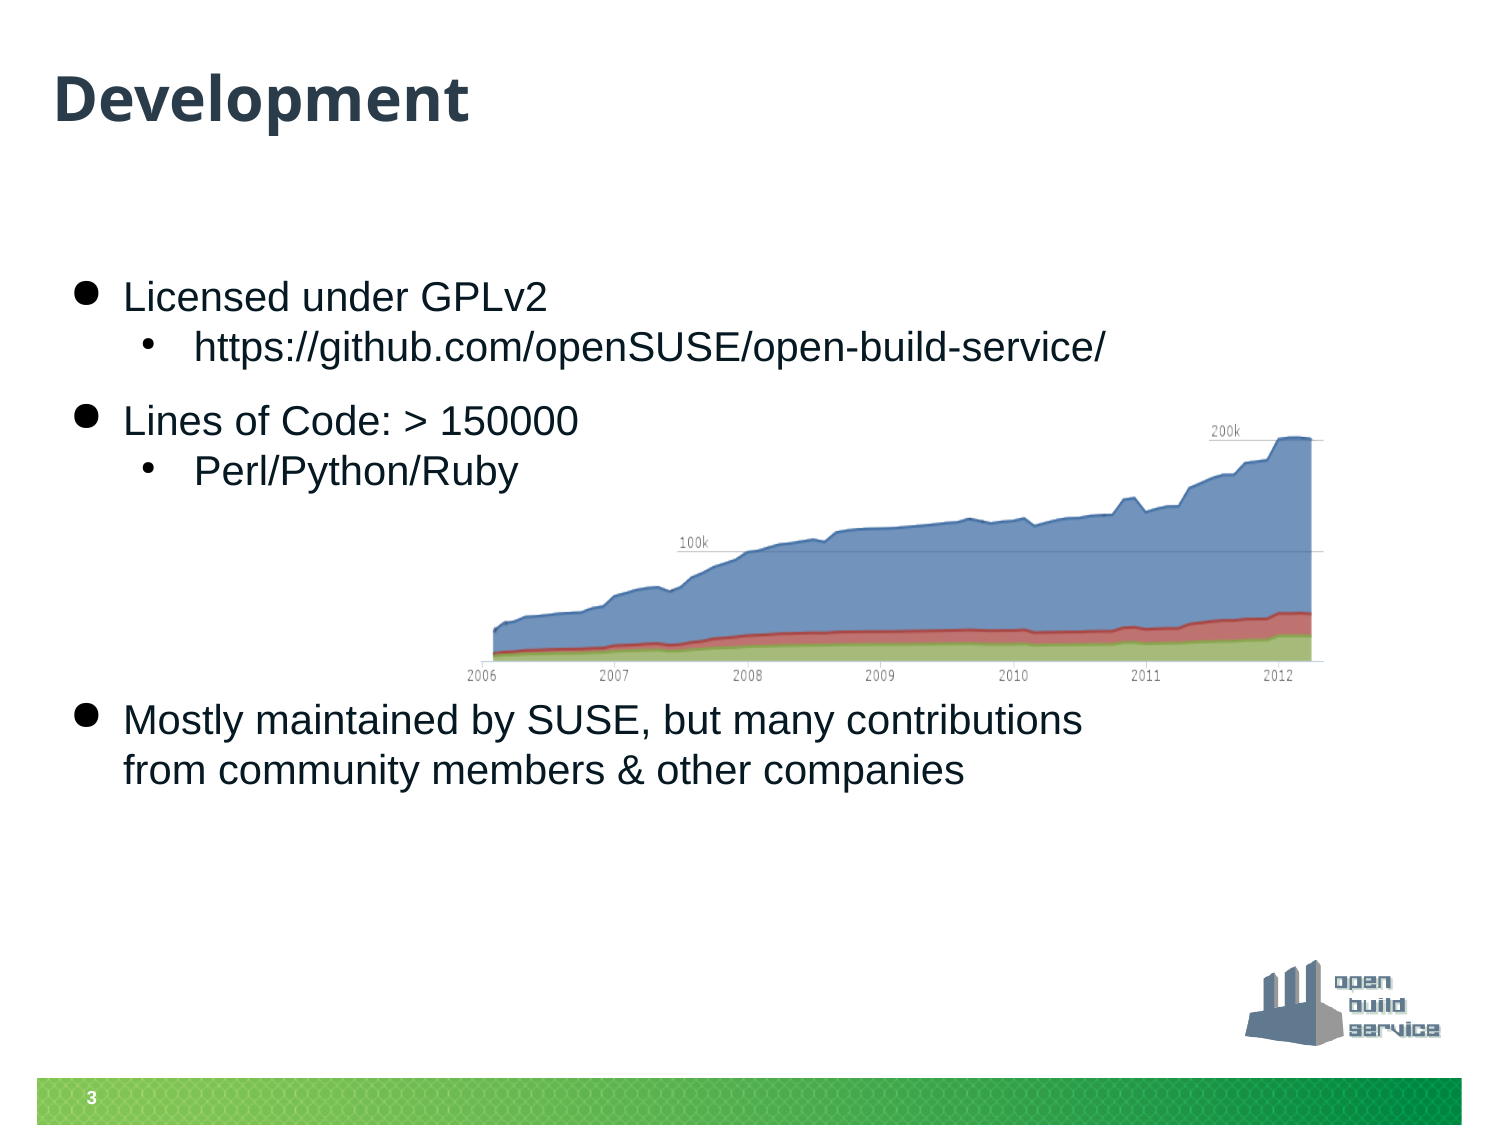

# Development
Licensed under GPLv2
https://github.com/openSUSE/open-build-service/
Lines of Code: > 150000
Perl/Python/Ruby
Mostly maintained by SUSE, but many contributions
from community members & other companies